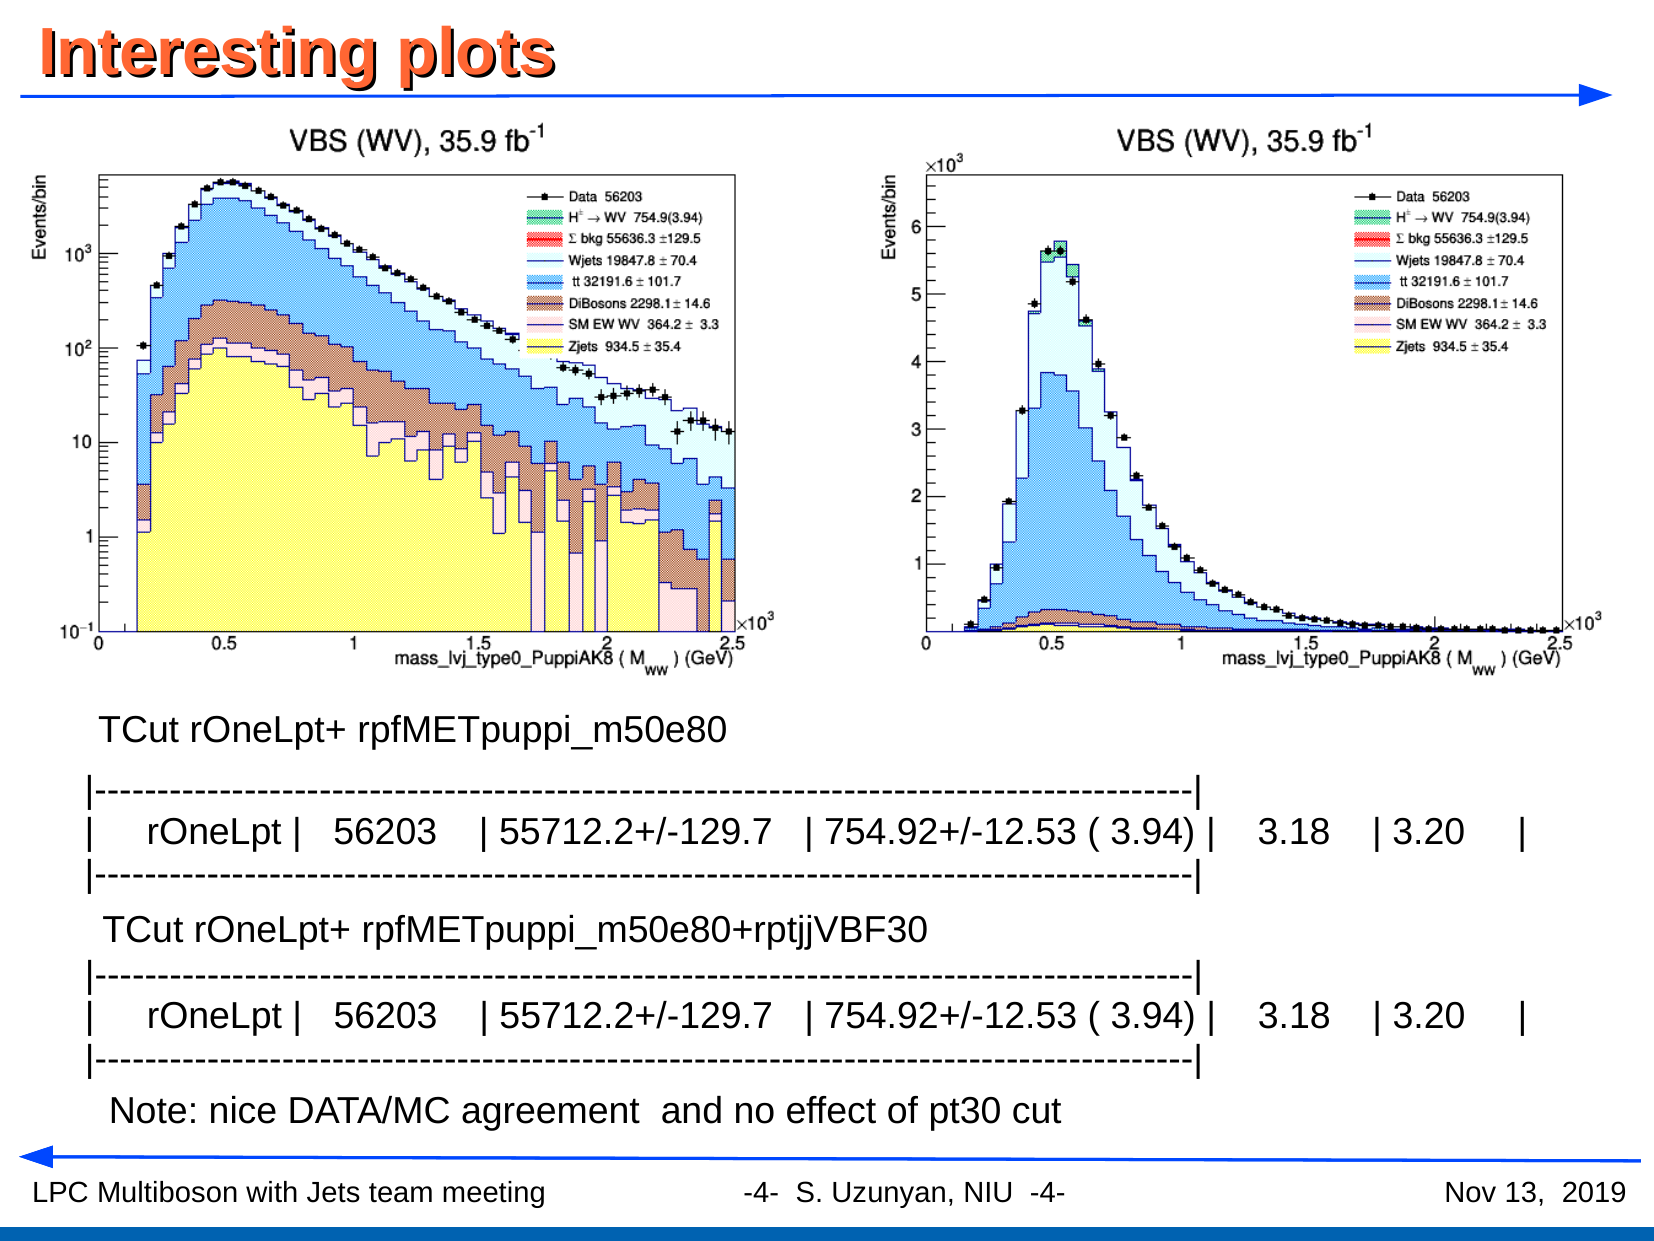

Interesting plots
TCut rOneLpt+ rpfMETpuppi_m50e80
|----------------------------------------------------------------------------------------|
| rOneLpt | 56203 | 55712.2+/-129.7 | 754.92+/-12.53 ( 3.94) | 3.18 | 3.20 |
|----------------------------------------------------------------------------------------|
TCut rOneLpt+ rpfMETpuppi_m50e80+rptjjVBF30
|----------------------------------------------------------------------------------------|
| rOneLpt | 56203 | 55712.2+/-129.7 | 754.92+/-12.53 ( 3.94) | 3.18 | 3.20 |
|----------------------------------------------------------------------------------------|
Note: nice DATA/MC agreement and no effect of pt30 cut
LPC Multiboson with Jets team meeting -4- S. Uzunyan, NIU -4- Nov 13, 2019
 Raw hit data ( 1 Byte, both for fiber and cal info)
 Acronyms : ts - time stamp, mks (0-262144) ;
 lfn* – local fiber # (0 – 64) ; pn - plane # ( 0 – 100)
 Ef – fiber readout , Ep – plane readout